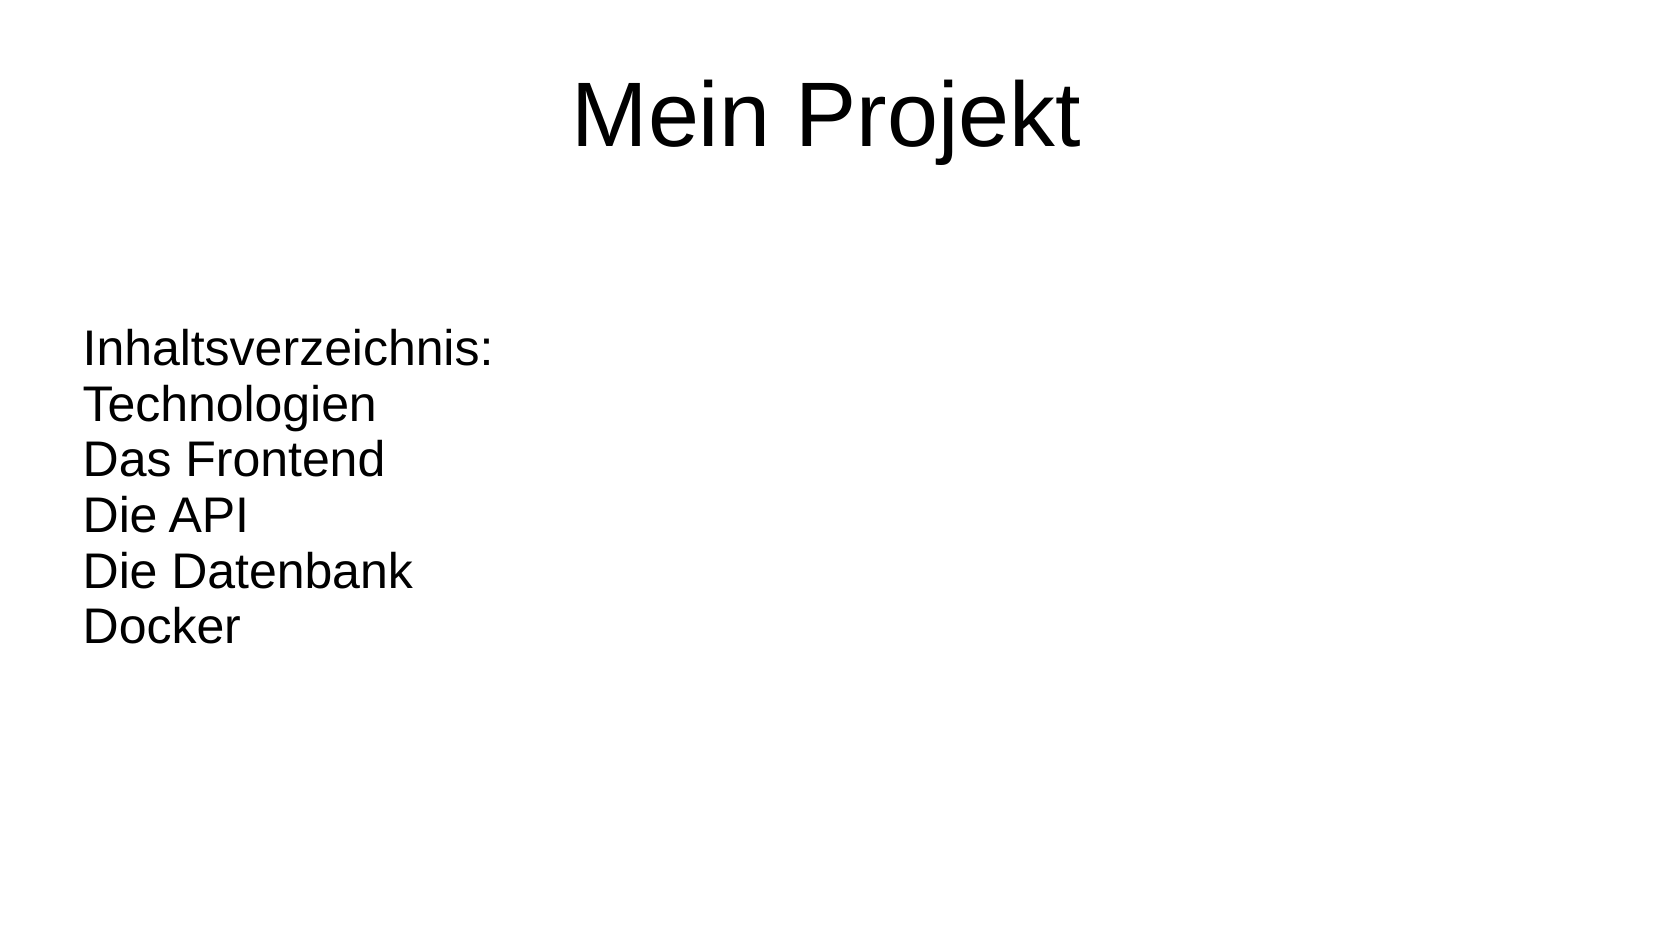

# Mein Projekt
Inhaltsverzeichnis:
Technologien
Das Frontend
Die API
Die Datenbank
Docker